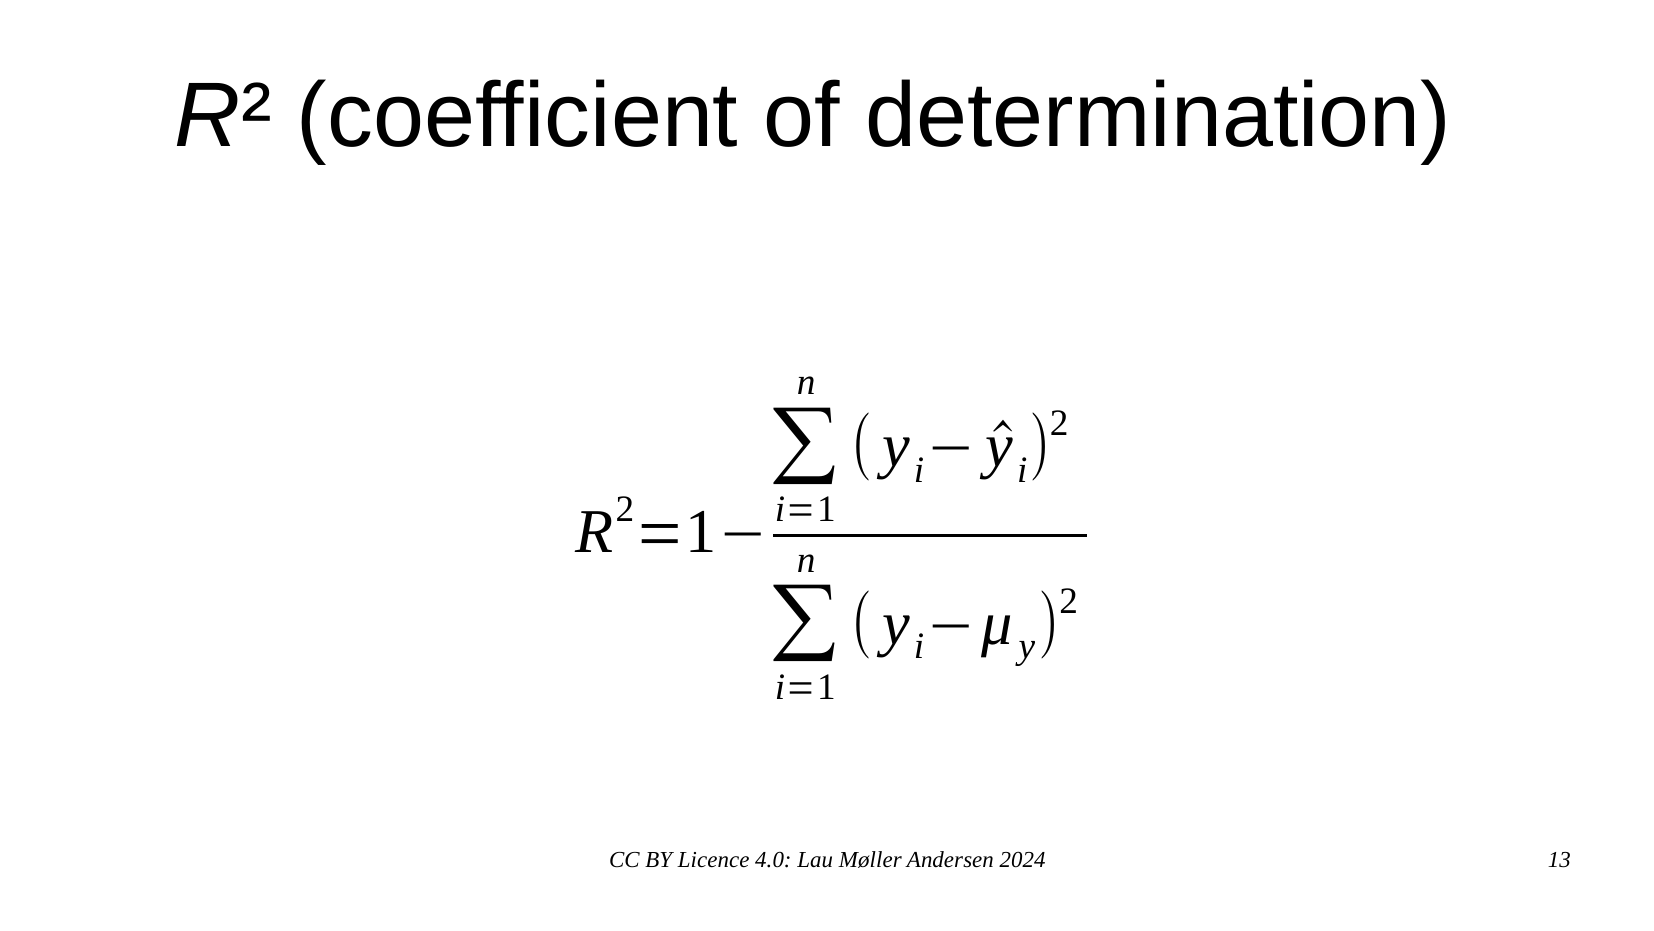

# R² (coefficient of determination)
CC BY Licence 4.0: Lau Møller Andersen 2024
13